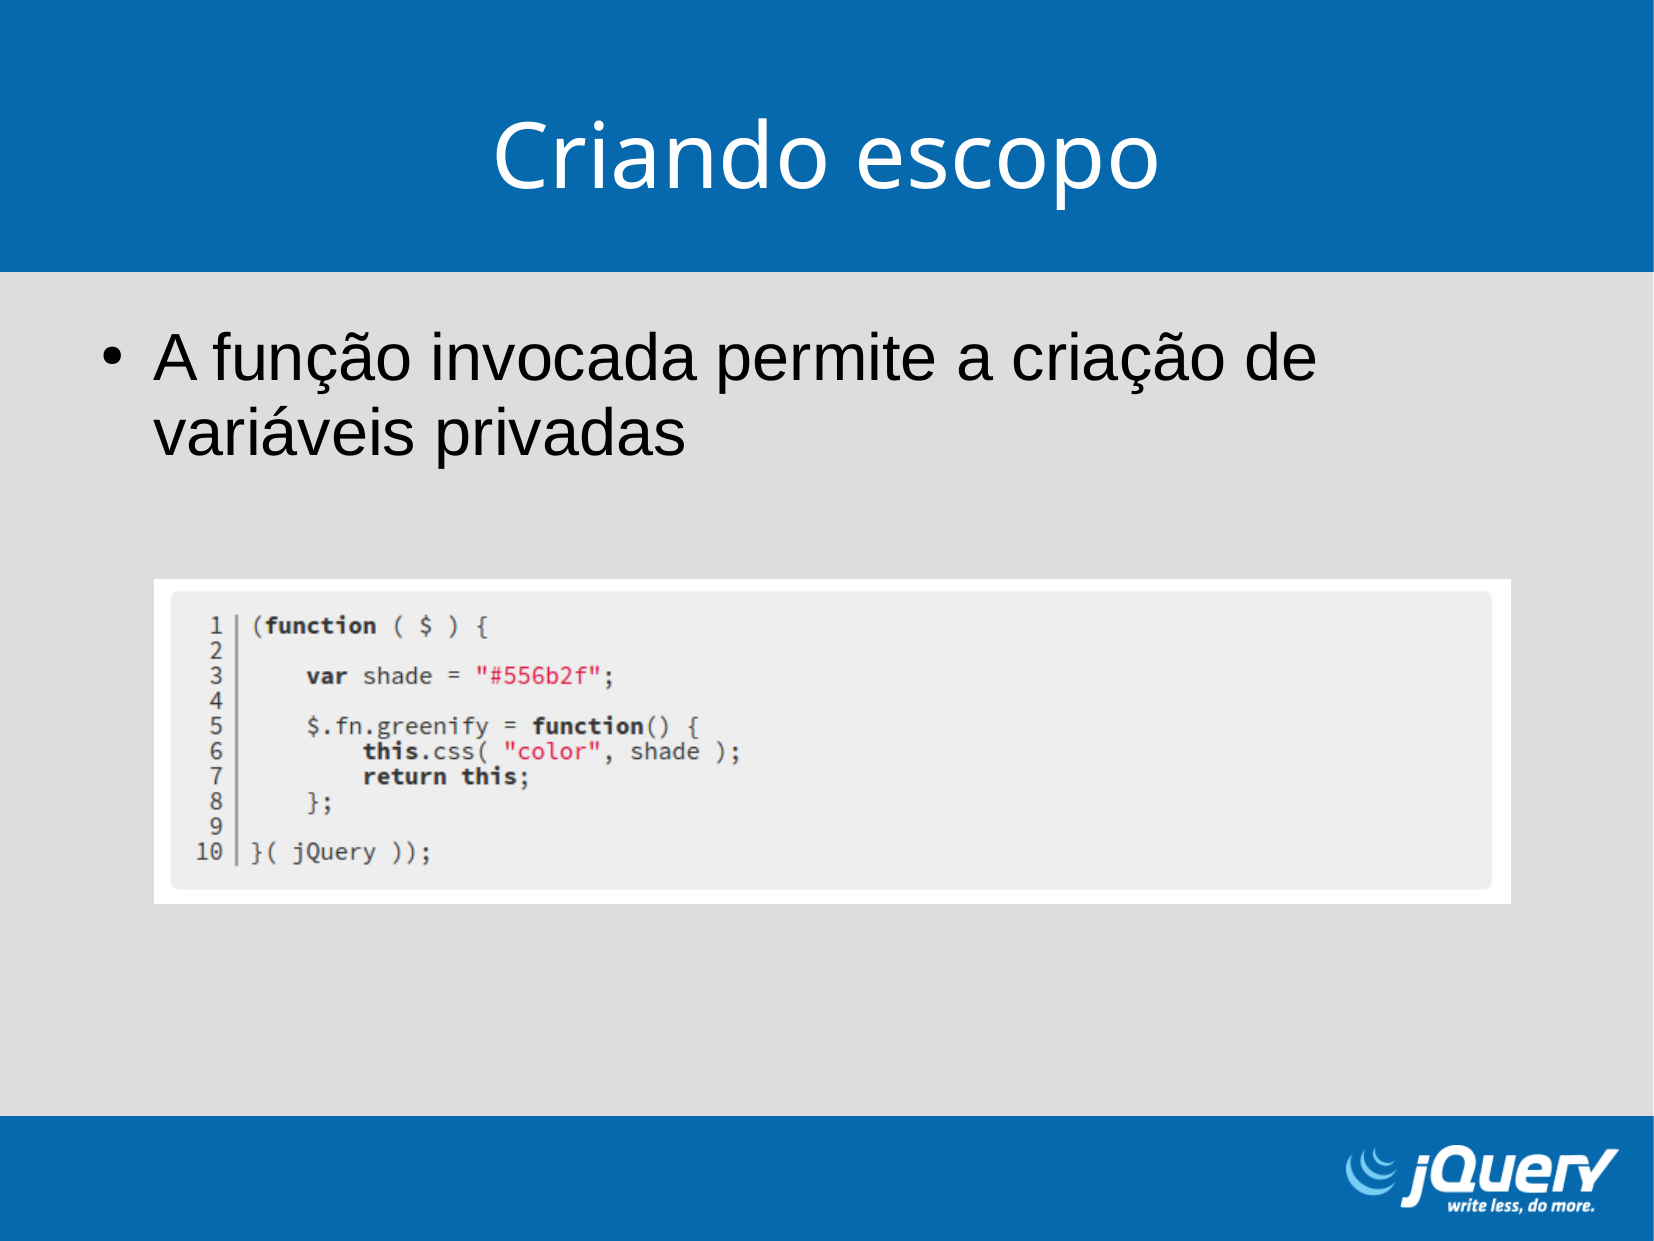

# Criando escopo
A função invocada permite a criação de variáveis privadas